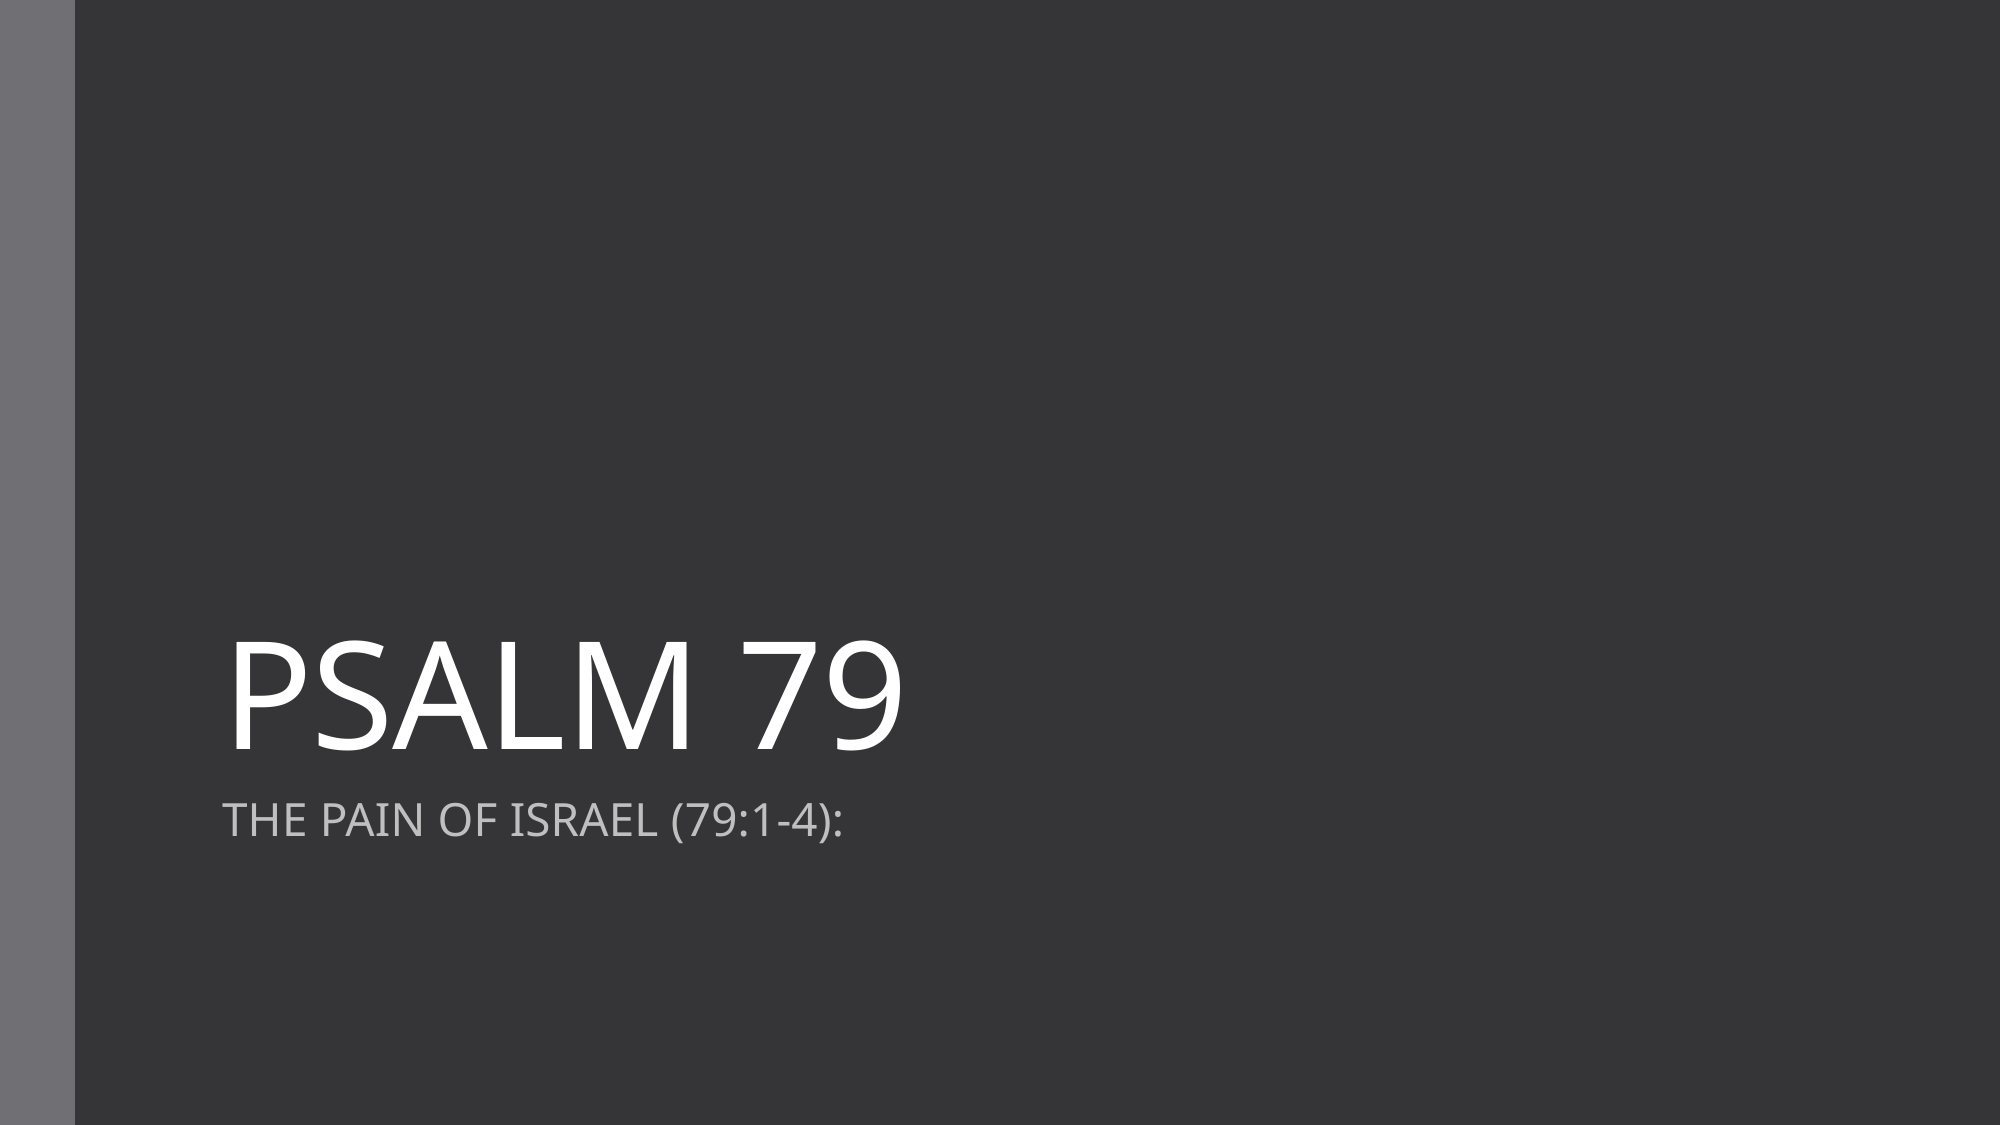

# PSALM 79
THE PAIN OF ISRAEL (79:1-4):